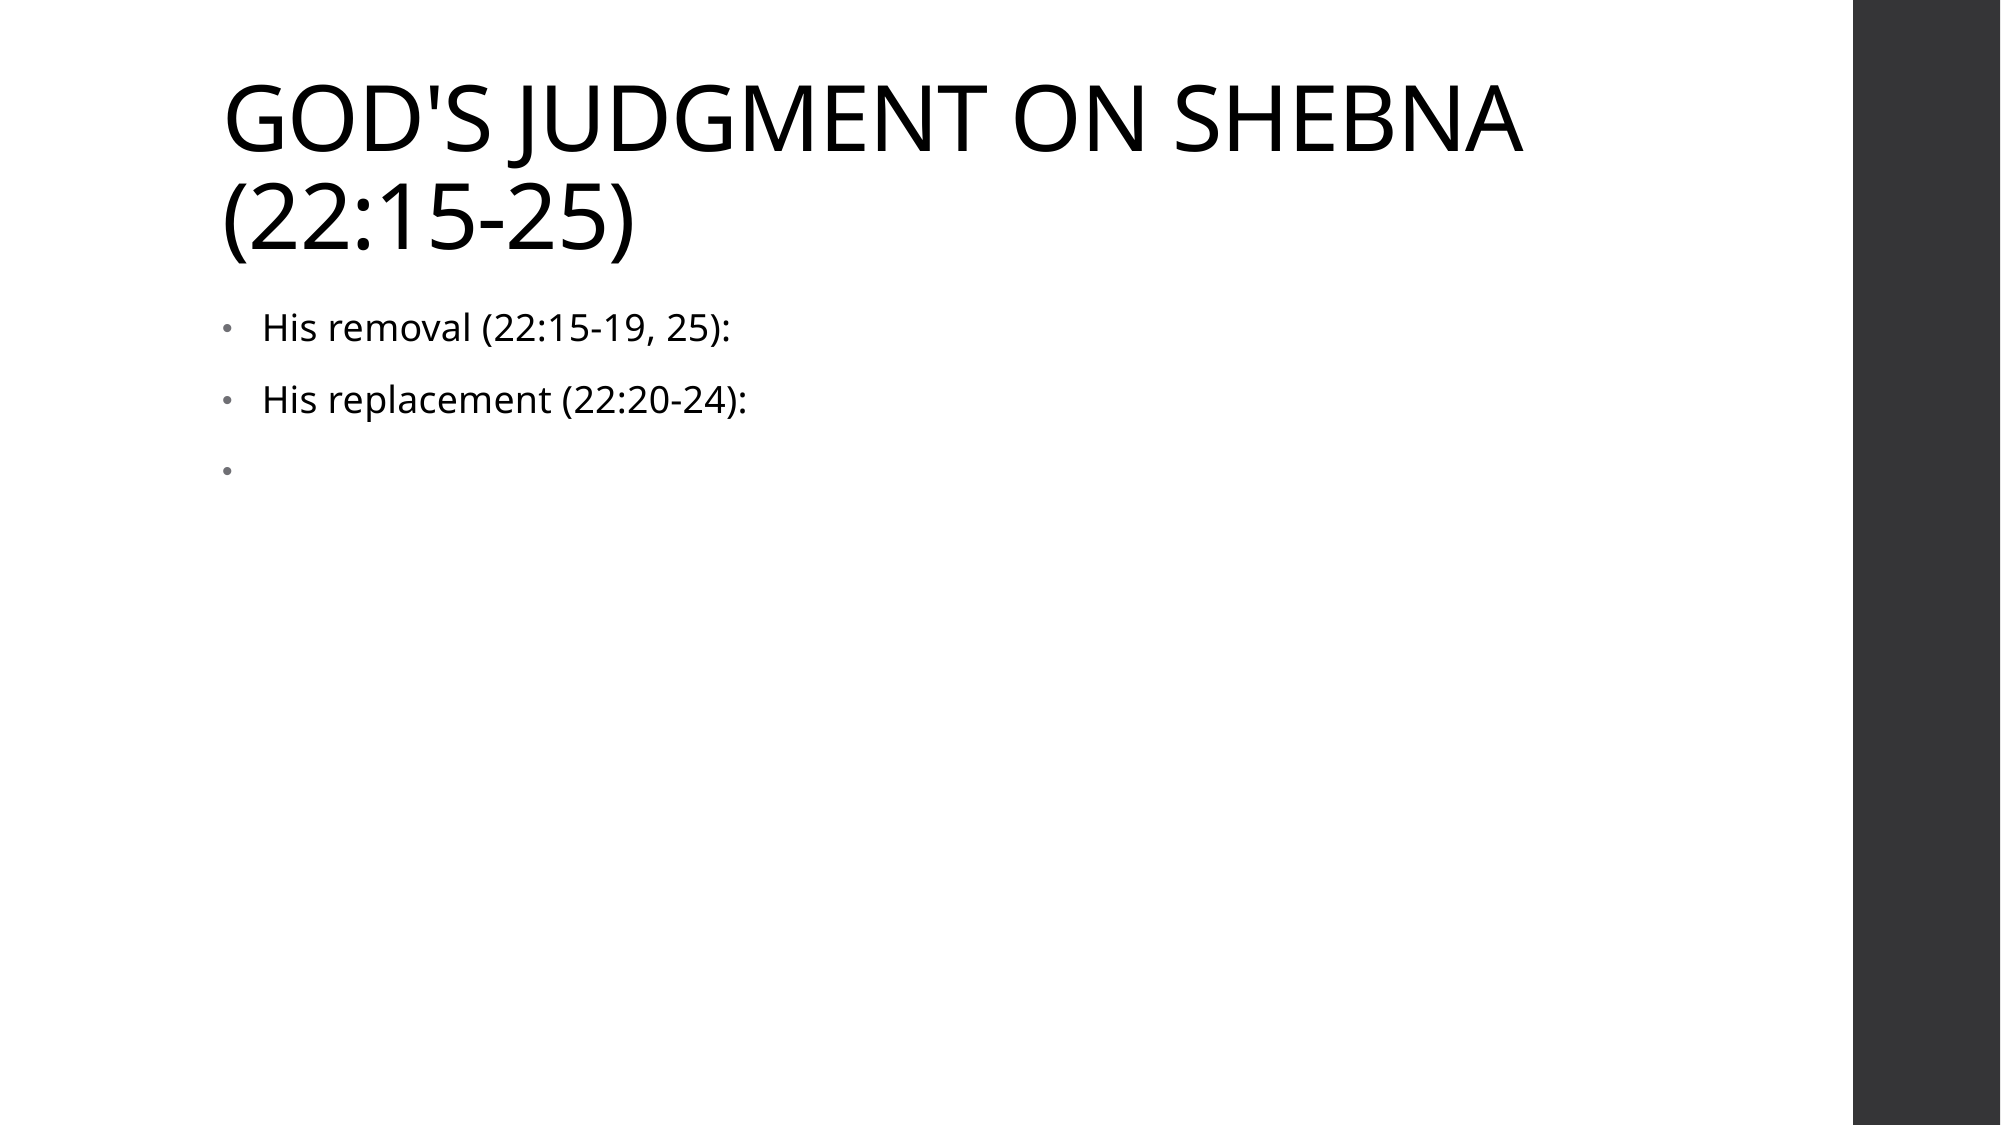

# GOD'S JUDGMENT ON SHEBNA (22:15-25)
 His removal (22:15-19, 25):
 His replacement (22:20-24):